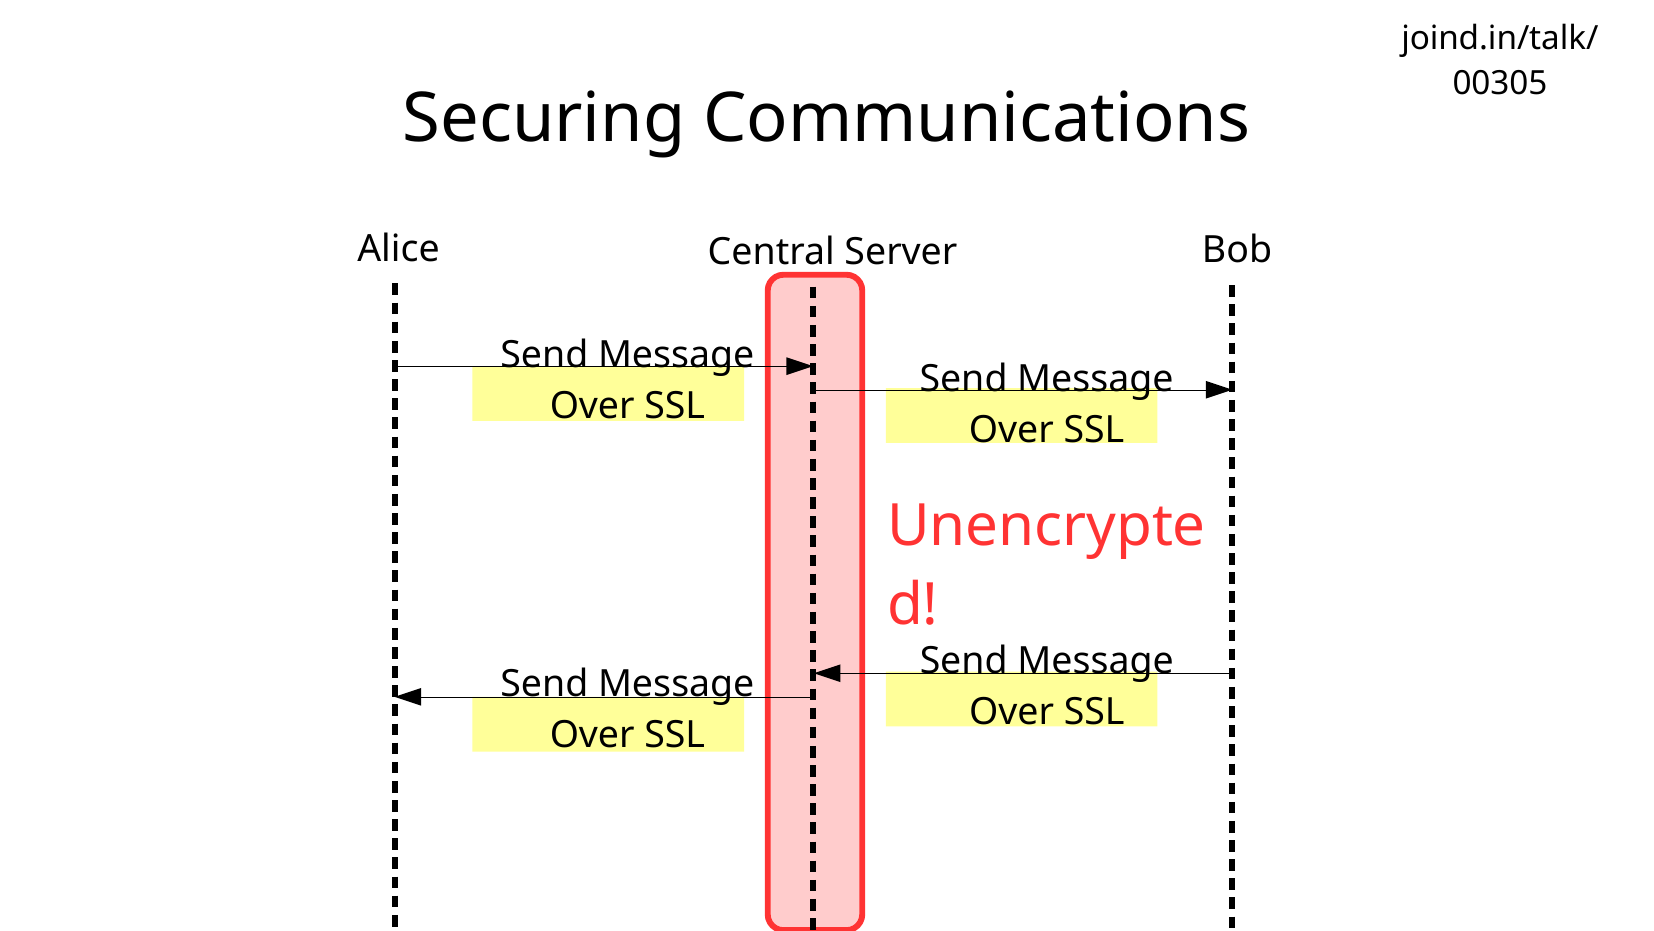

# Securing Communications
Alice
Bob
Central Server
Send Message
Over SSL
Send Message
Over SSL
Unencrypted!
Send Message
Over SSL
Send Message
Over SSL